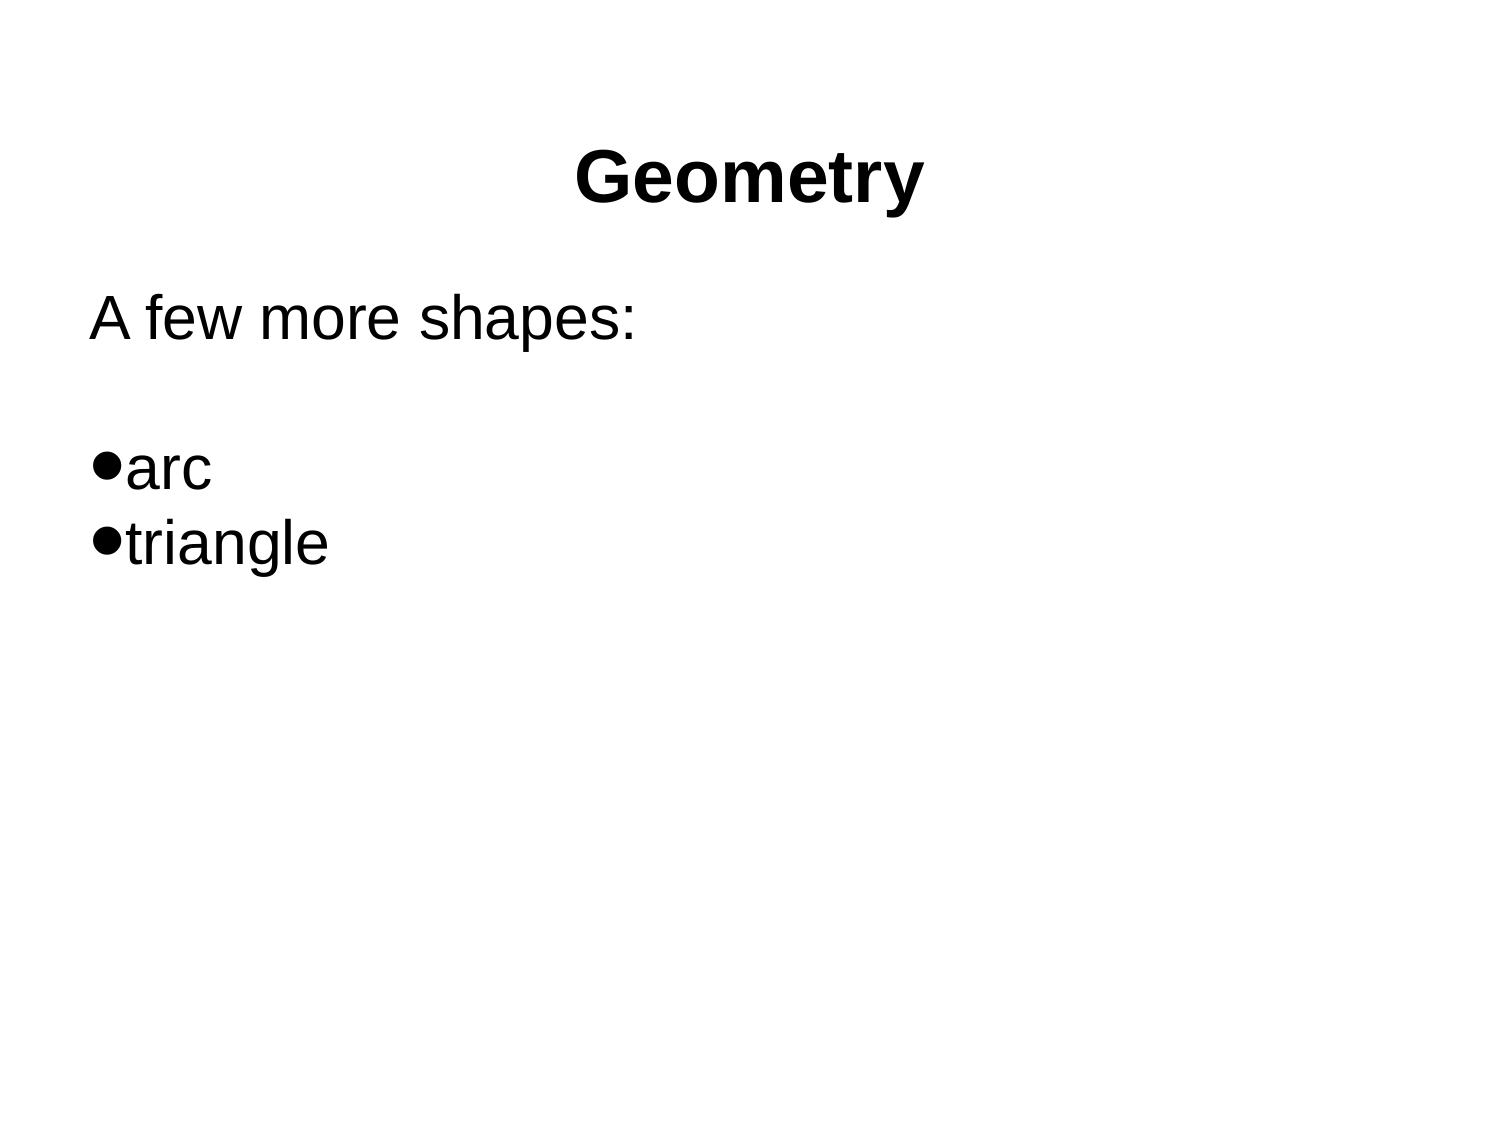

Geometry
A few more shapes:
arc
triangle